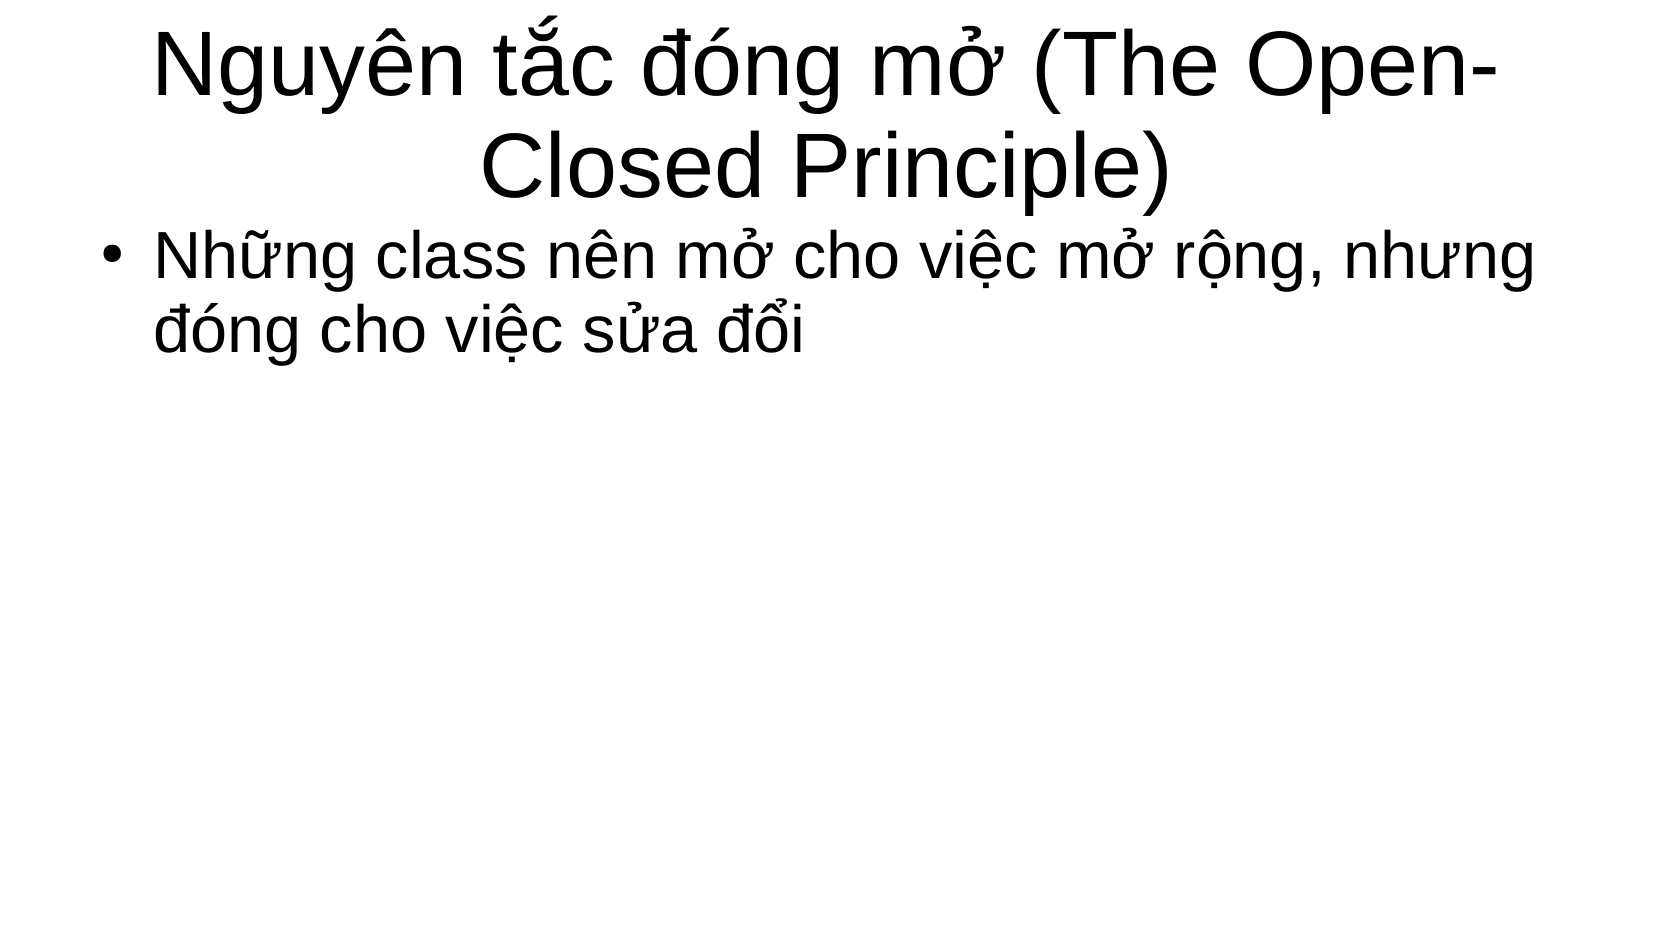

# Nguyên tắc đóng mở (The Open-Closed Principle)
Những class nên mở cho việc mở rộng, nhưng đóng cho việc sửa đổi